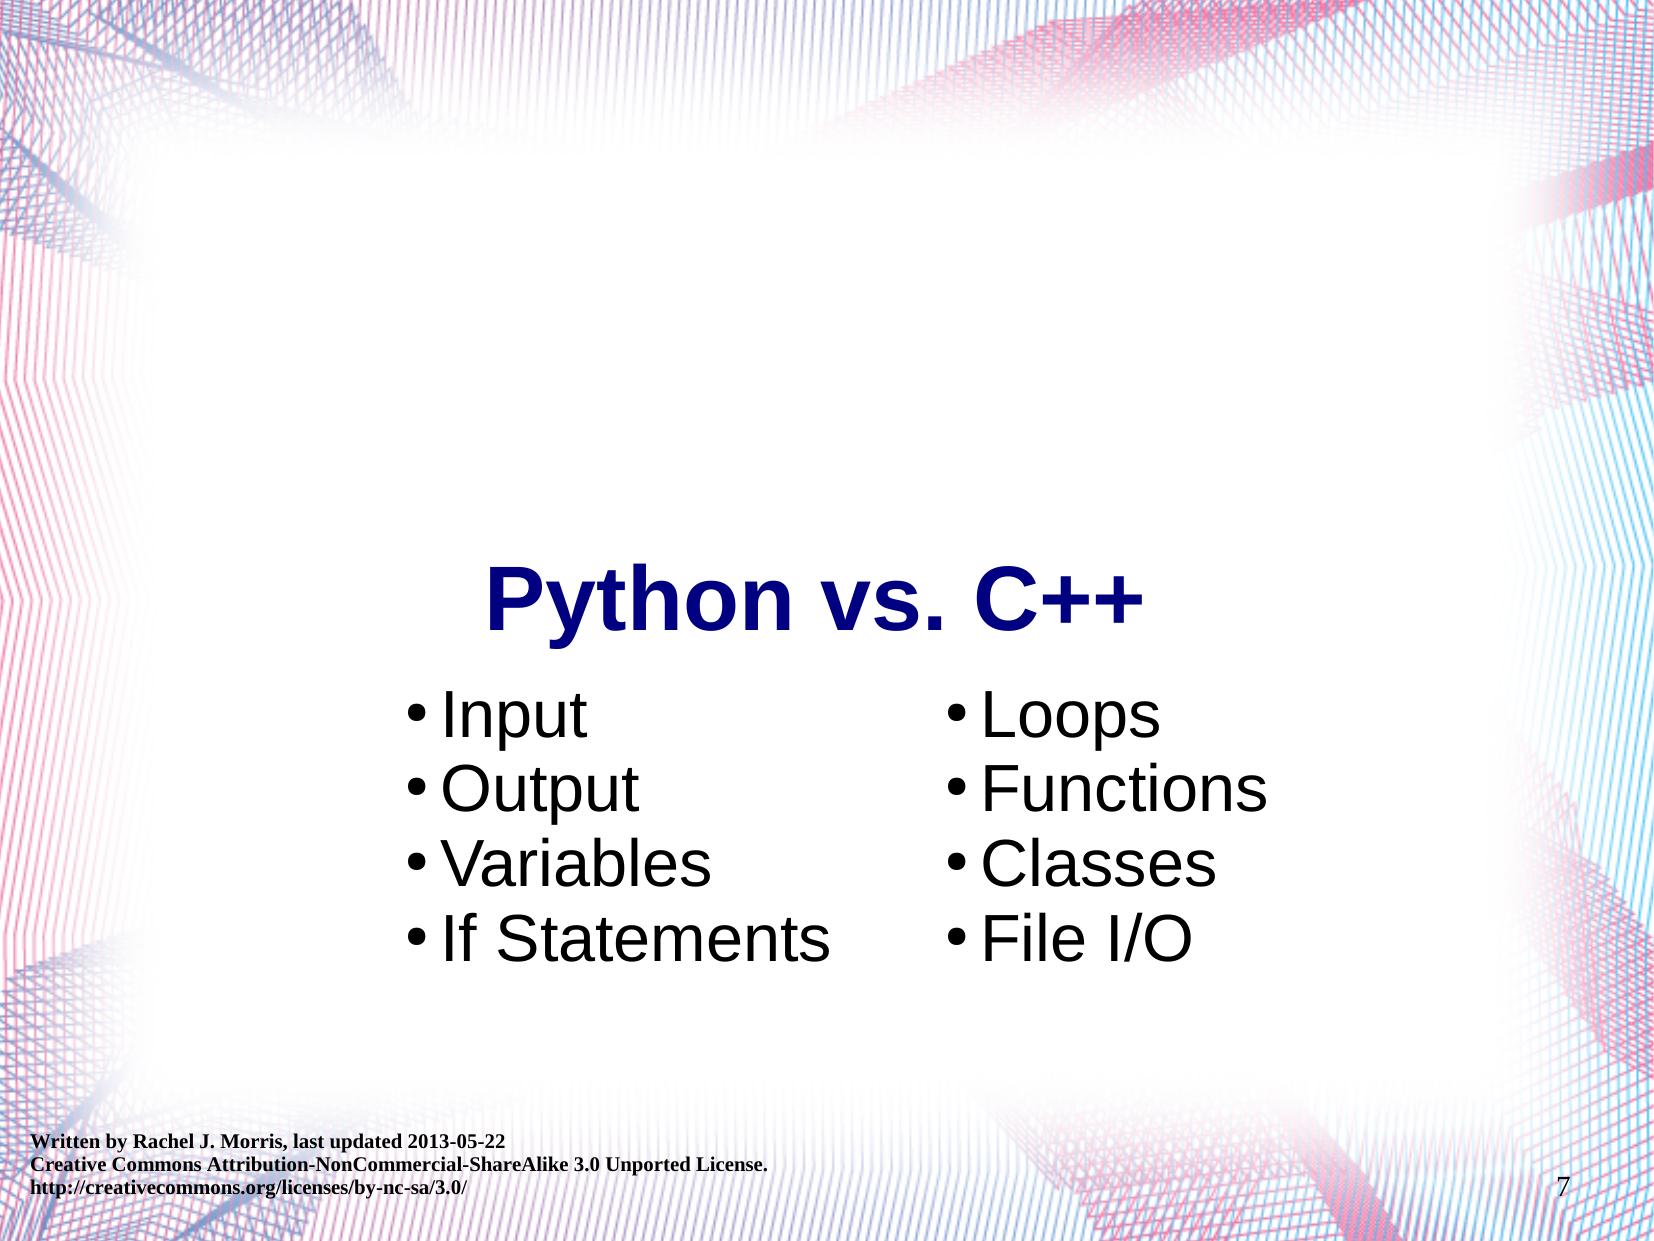

# Python vs. C++
Input
Output
Variables
If Statements
Loops
Functions
Classes
File I/O
7